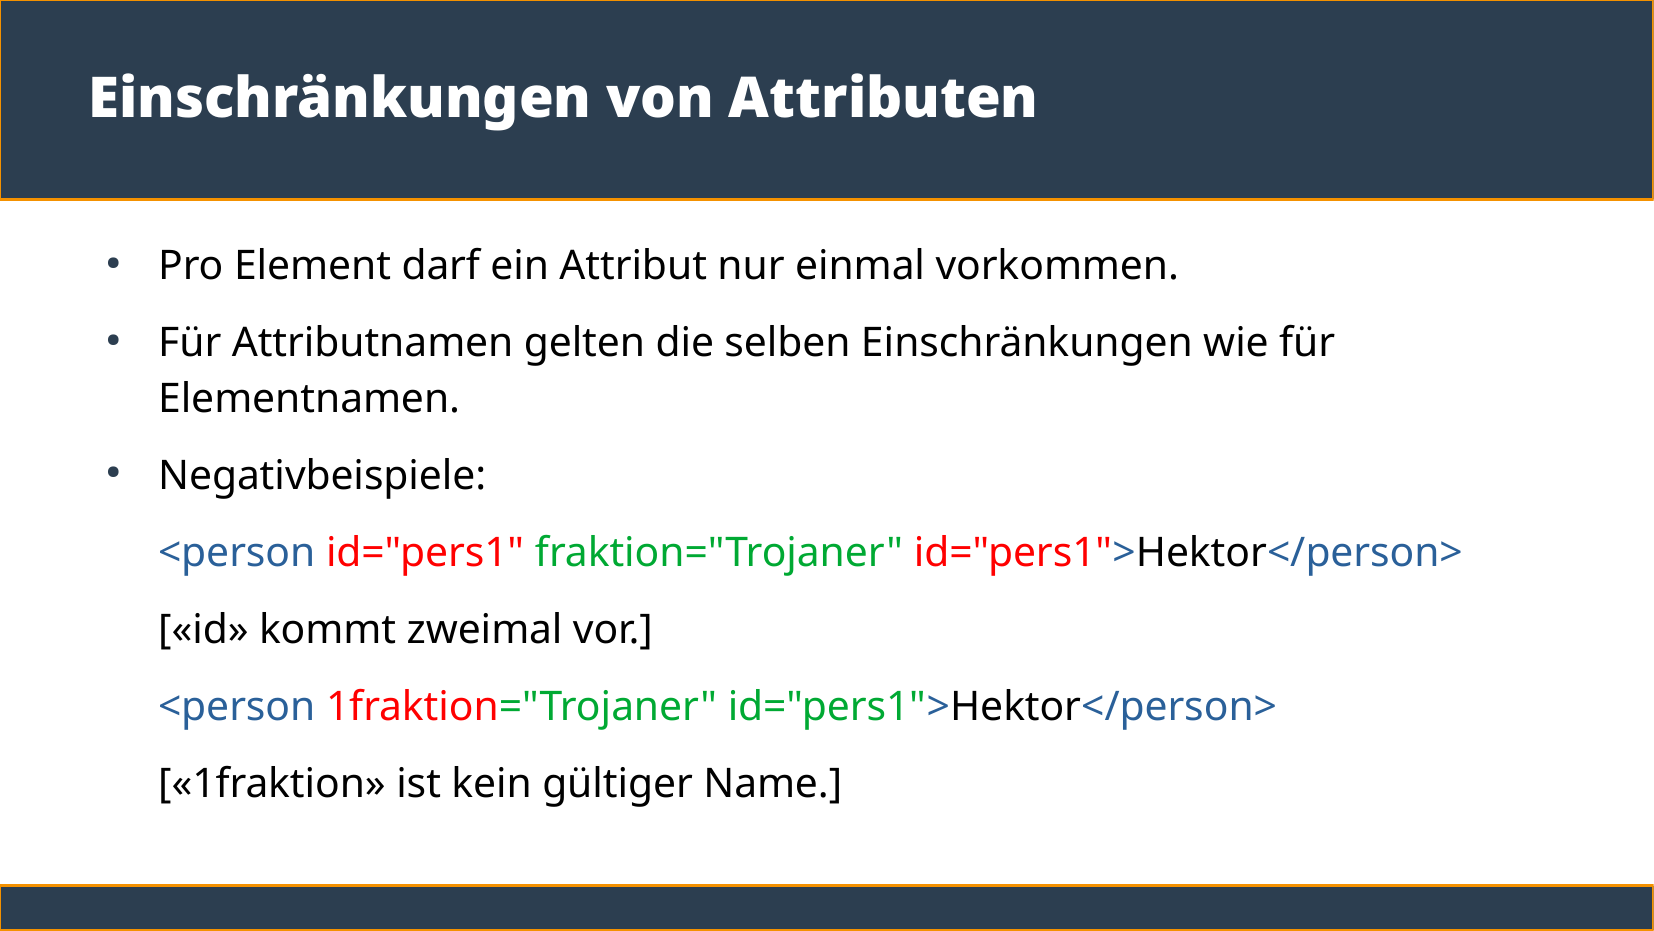

# Einschränkungen von Attributen
Pro Element darf ein Attribut nur einmal vorkommen.
Für Attributnamen gelten die selben Einschränkungen wie für Elementnamen.
Negativbeispiele:
<person id="pers1" fraktion="Trojaner" id="pers1">Hektor</person>
[«id» kommt zweimal vor.]
<person 1fraktion="Trojaner" id="pers1">Hektor</person>
[«1fraktion» ist kein gültiger Name.]